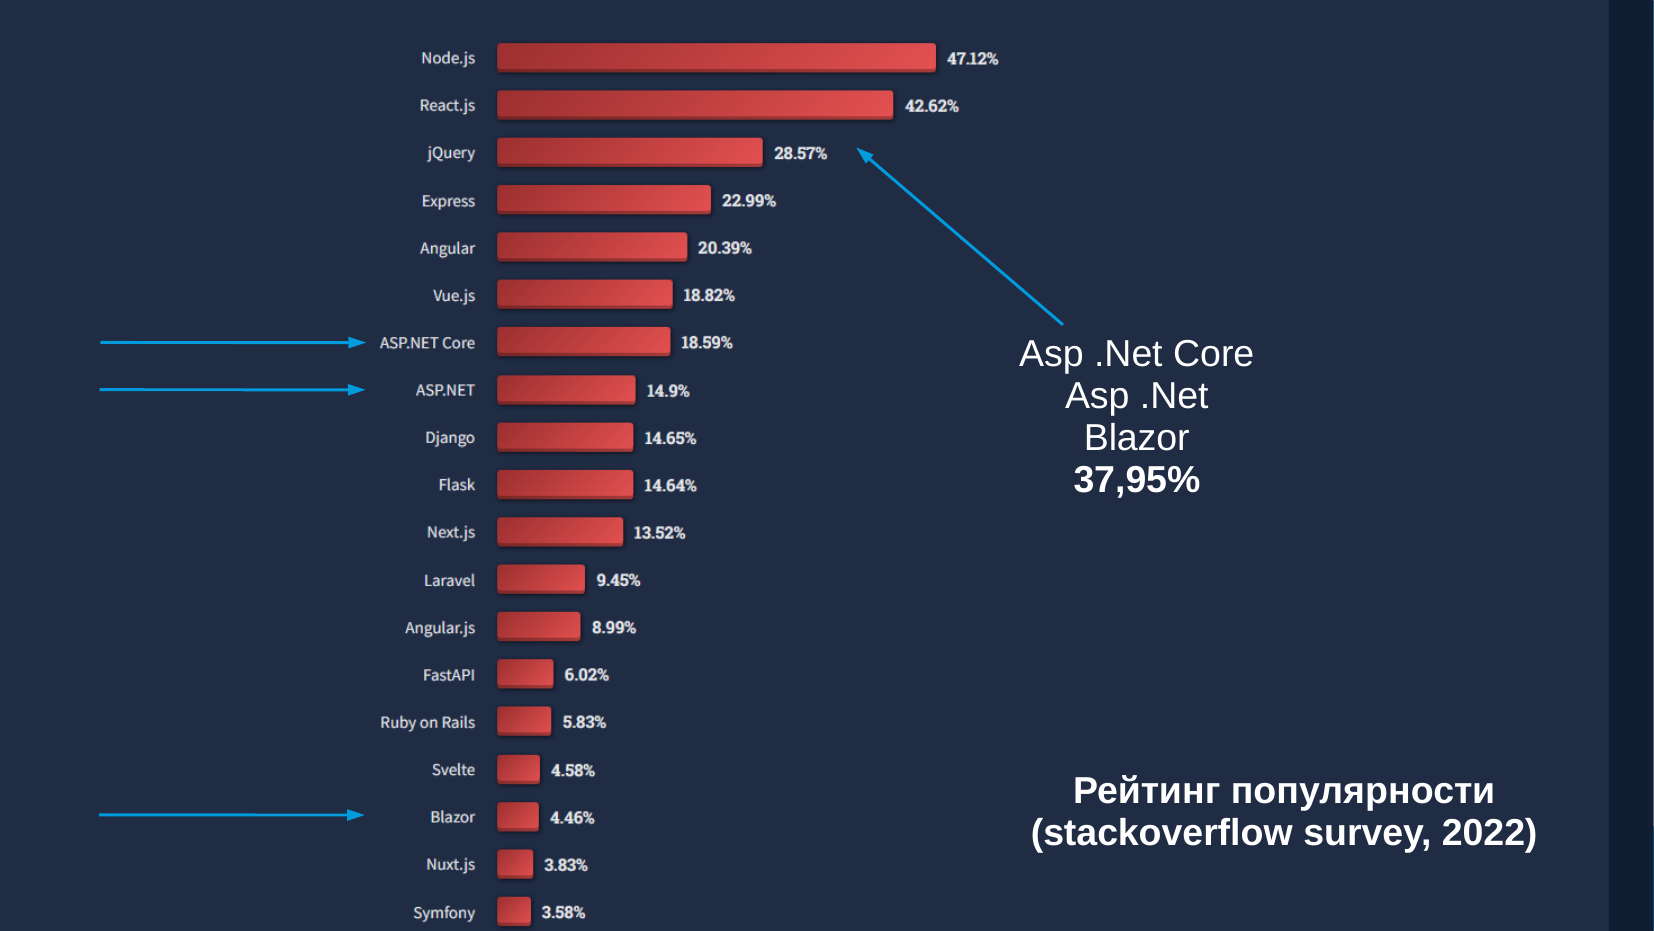

Asp .Net Core
Asp .Net
Blazor
37,95%
Рейтинг популярности
(stackoverflow survey, 2022)